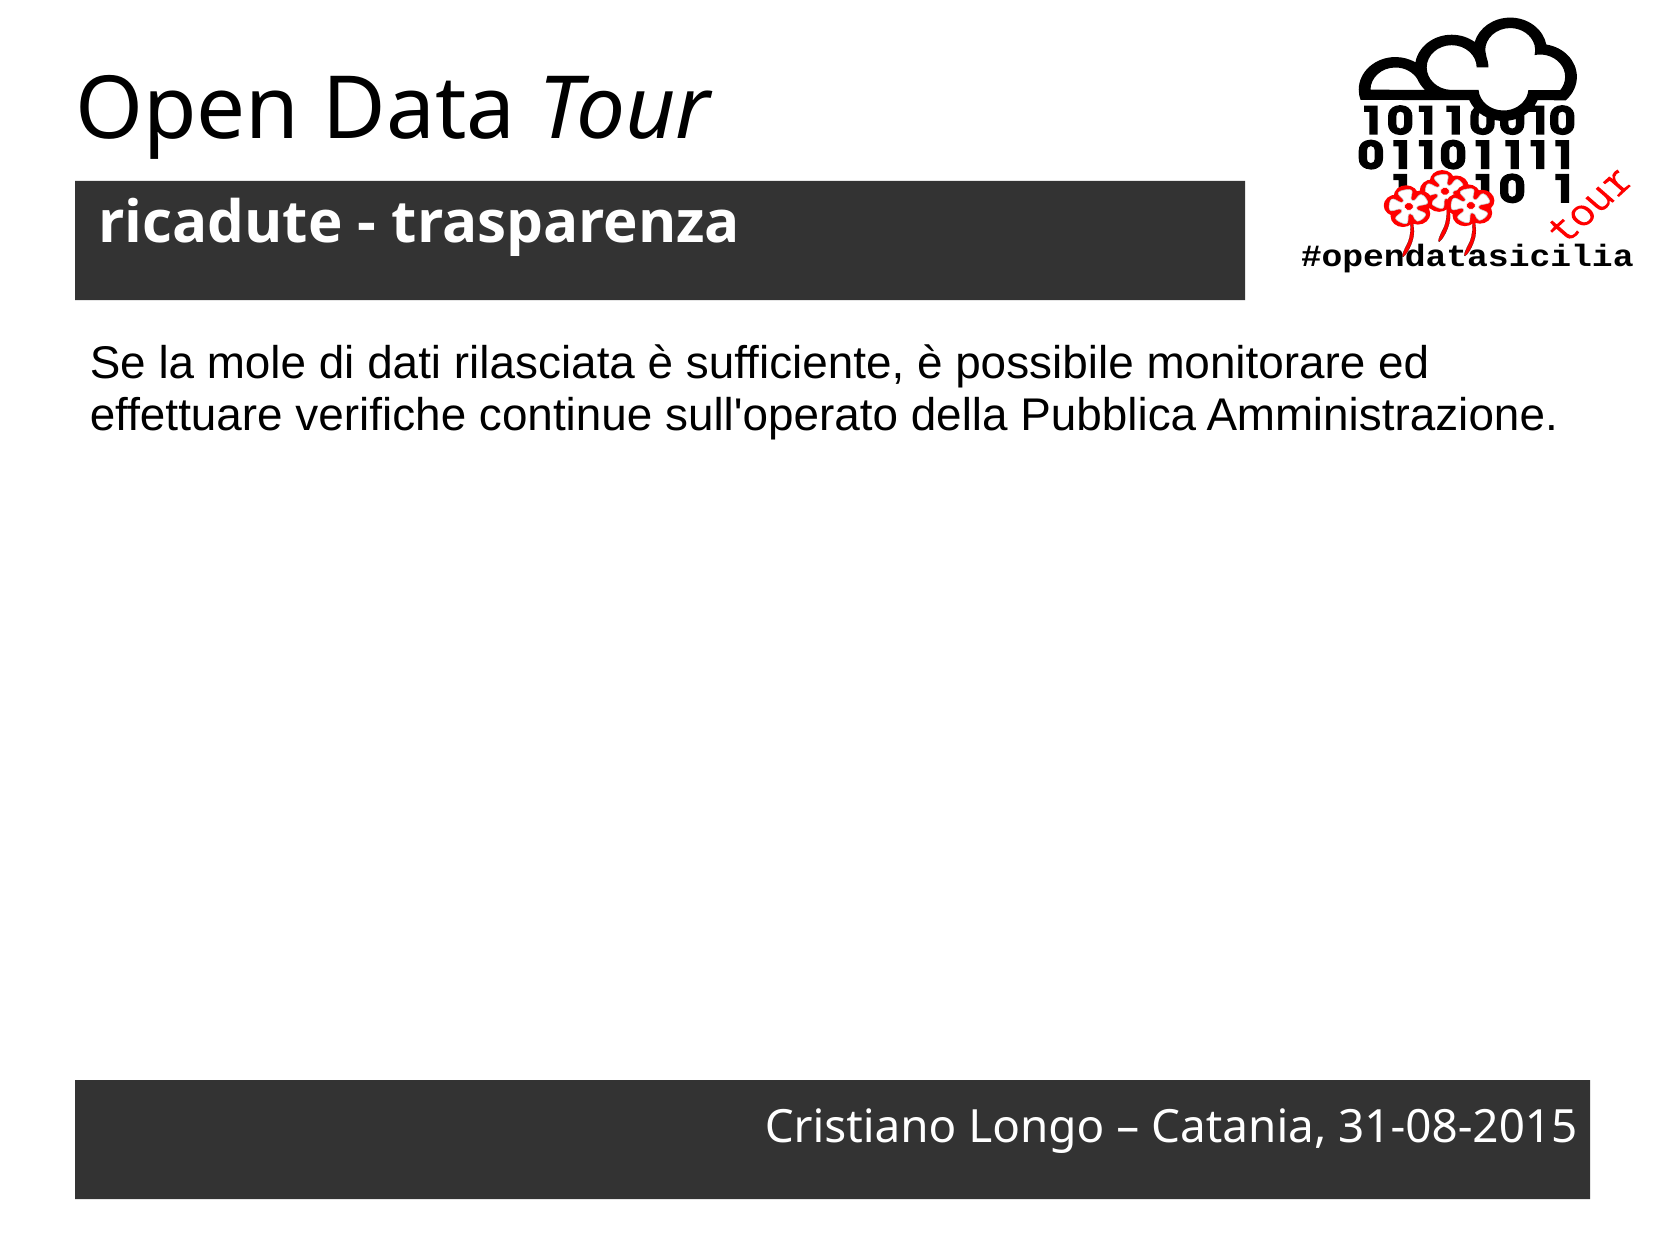

# Open Data Tour
 ricadute - trasparenza
Se la mole di dati rilasciata è sufficiente, è possibile monitorare ed effettuare verifiche continue sull'operato della Pubblica Amministrazione.
 Cristiano Longo – Catania, 31-08-2015